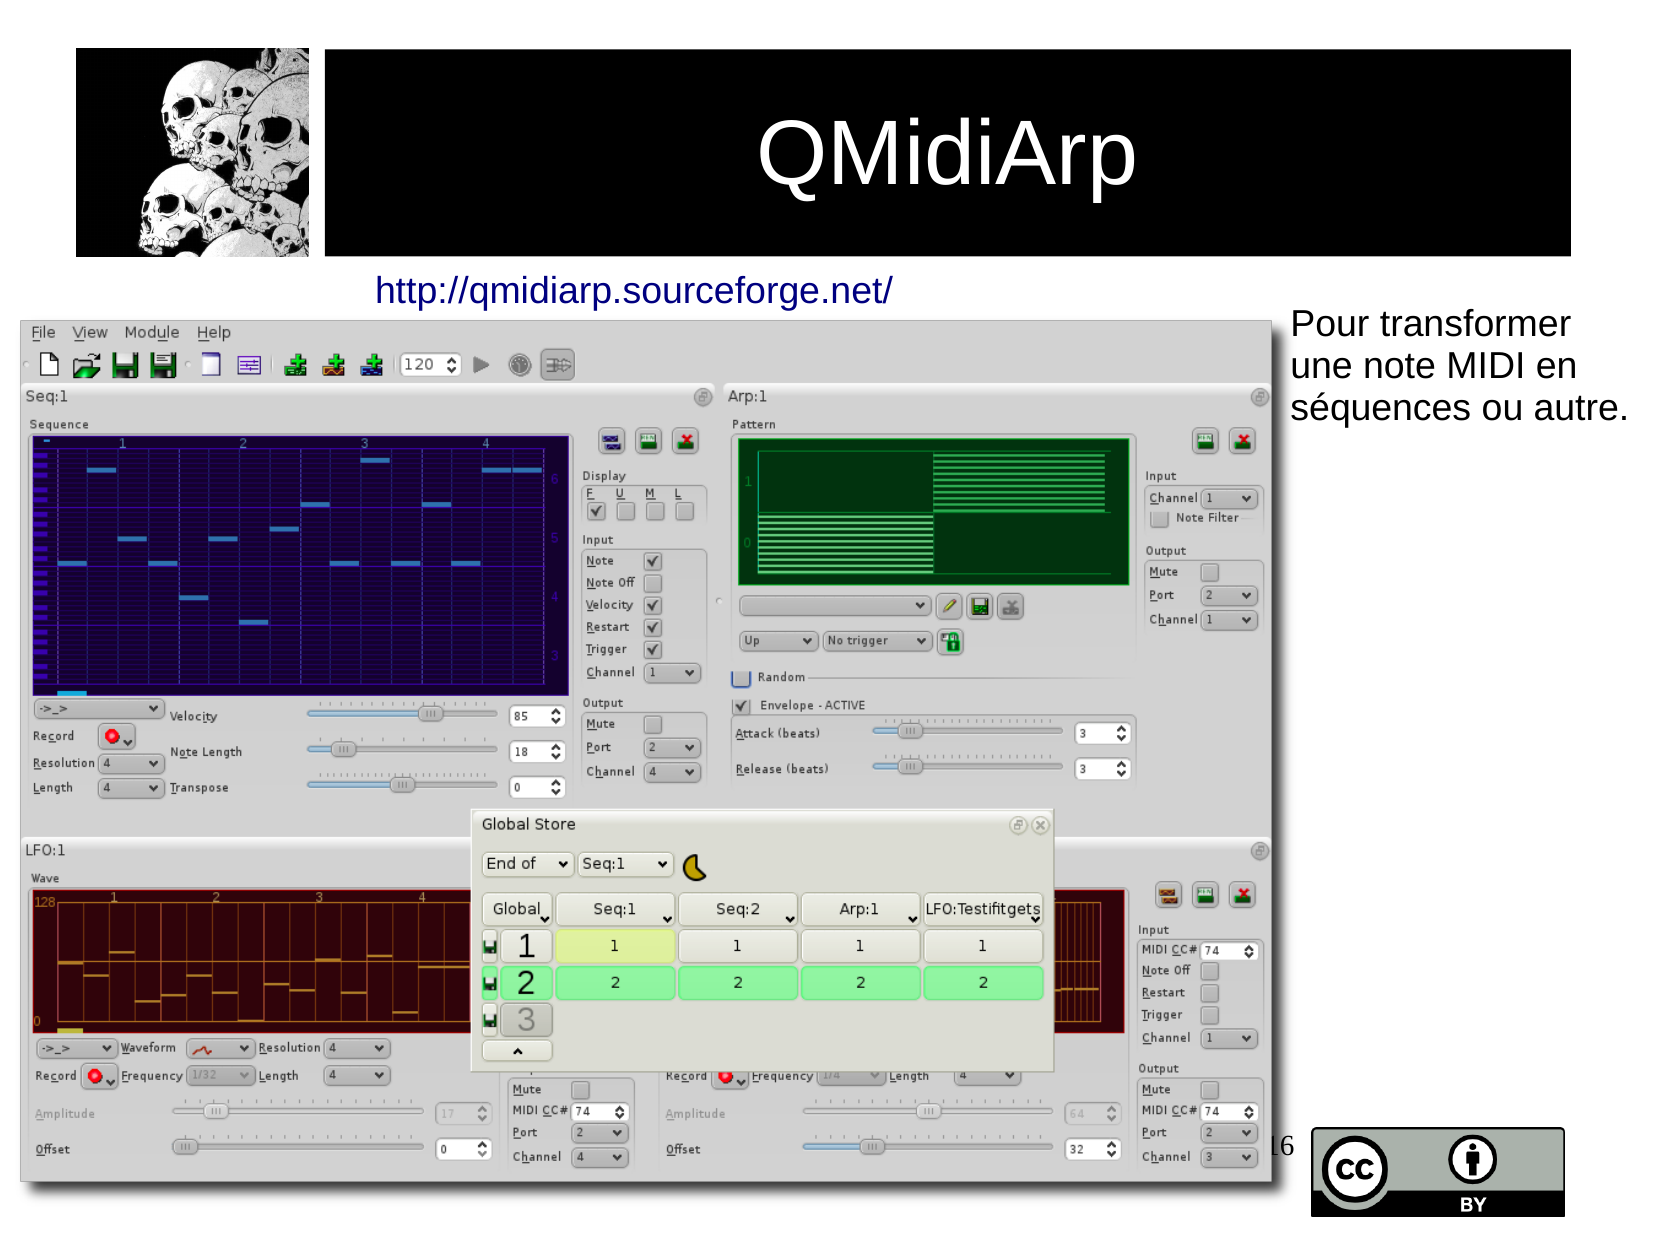

# QMidiArp
http://qmidiarp.sourceforge.net/
Pour transformer une note MIDI en séquences ou autre.
Y. Collette
16